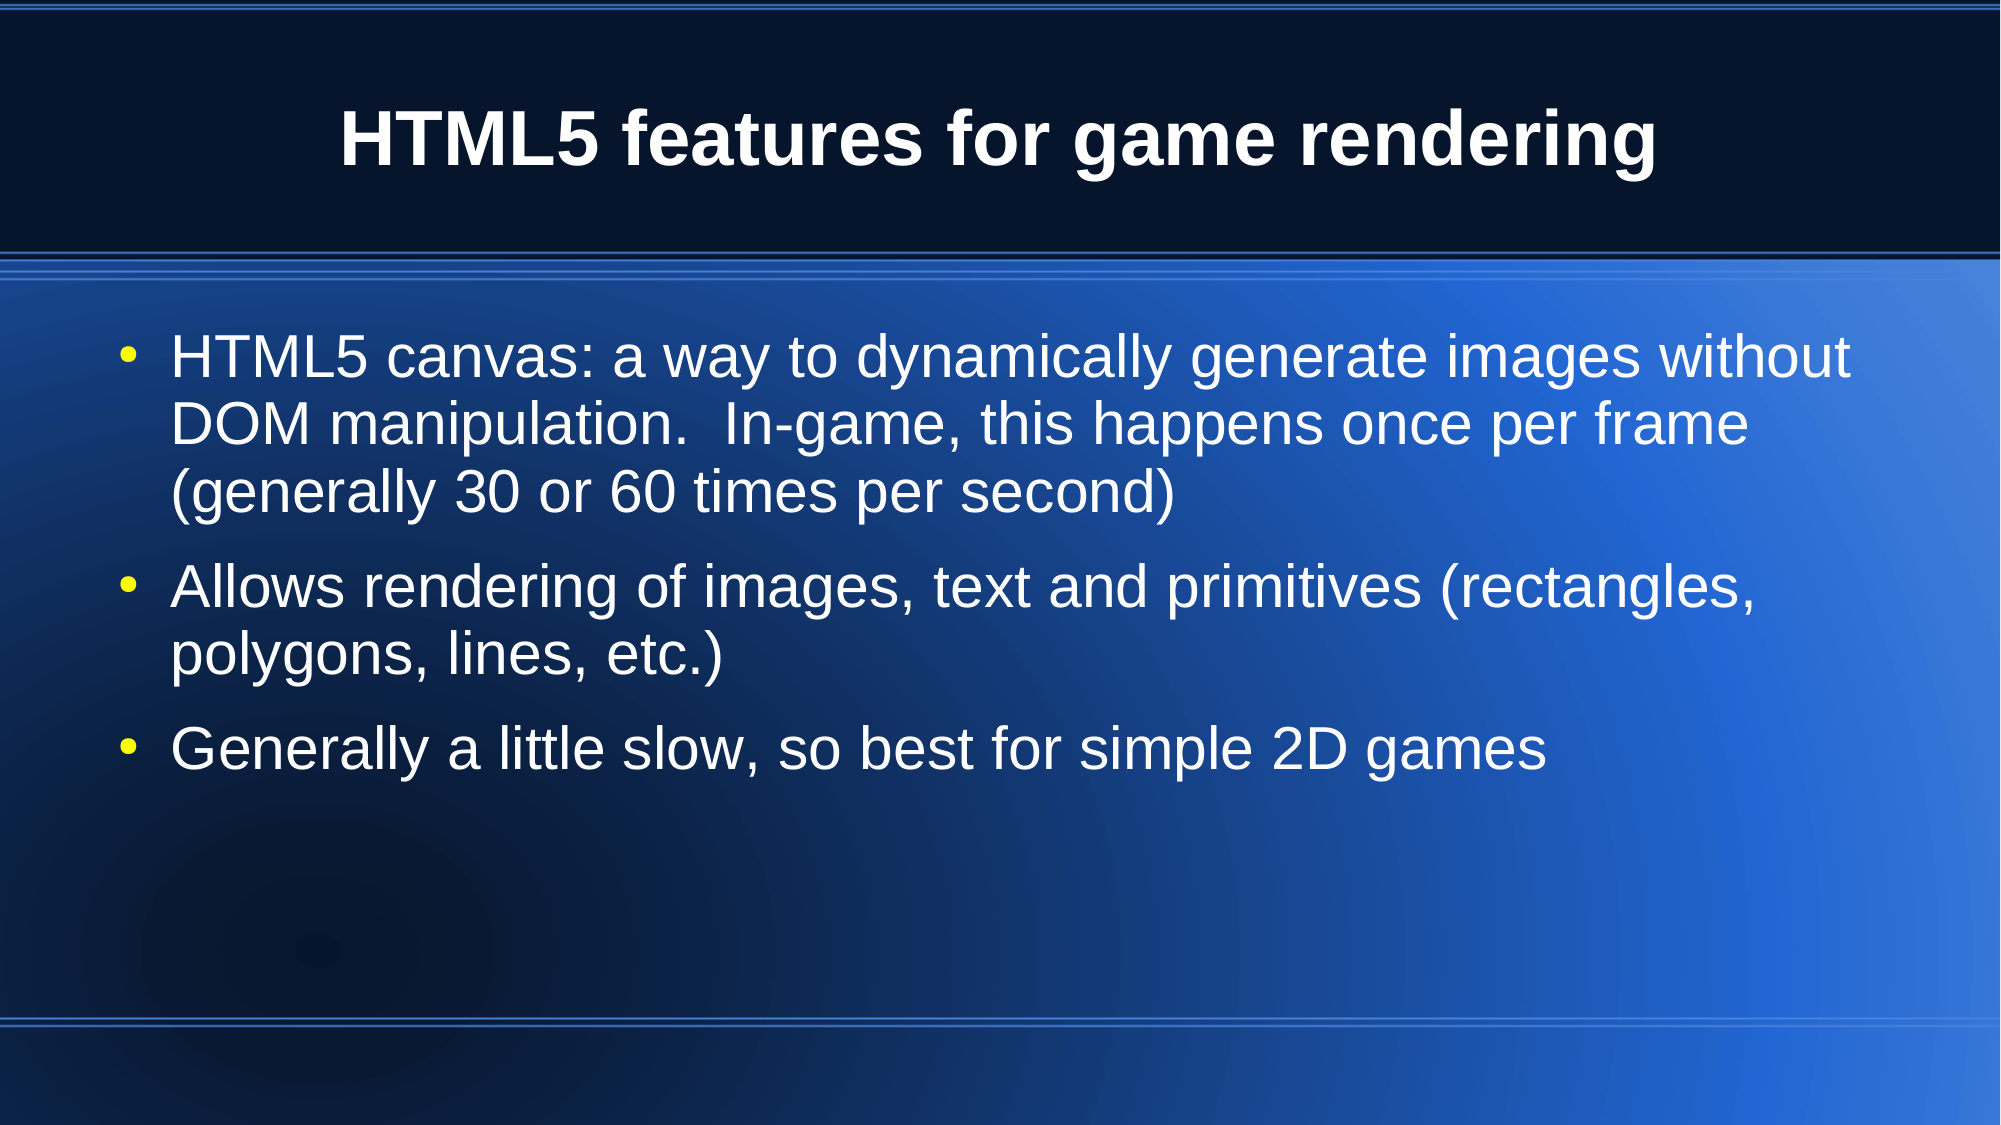

# HTML5 features for game rendering
HTML5 canvas: a way to dynamically generate images without DOM manipulation. In-game, this happens once per frame (generally 30 or 60 times per second)
Allows rendering of images, text and primitives (rectangles, polygons, lines, etc.)
Generally a little slow, so best for simple 2D games